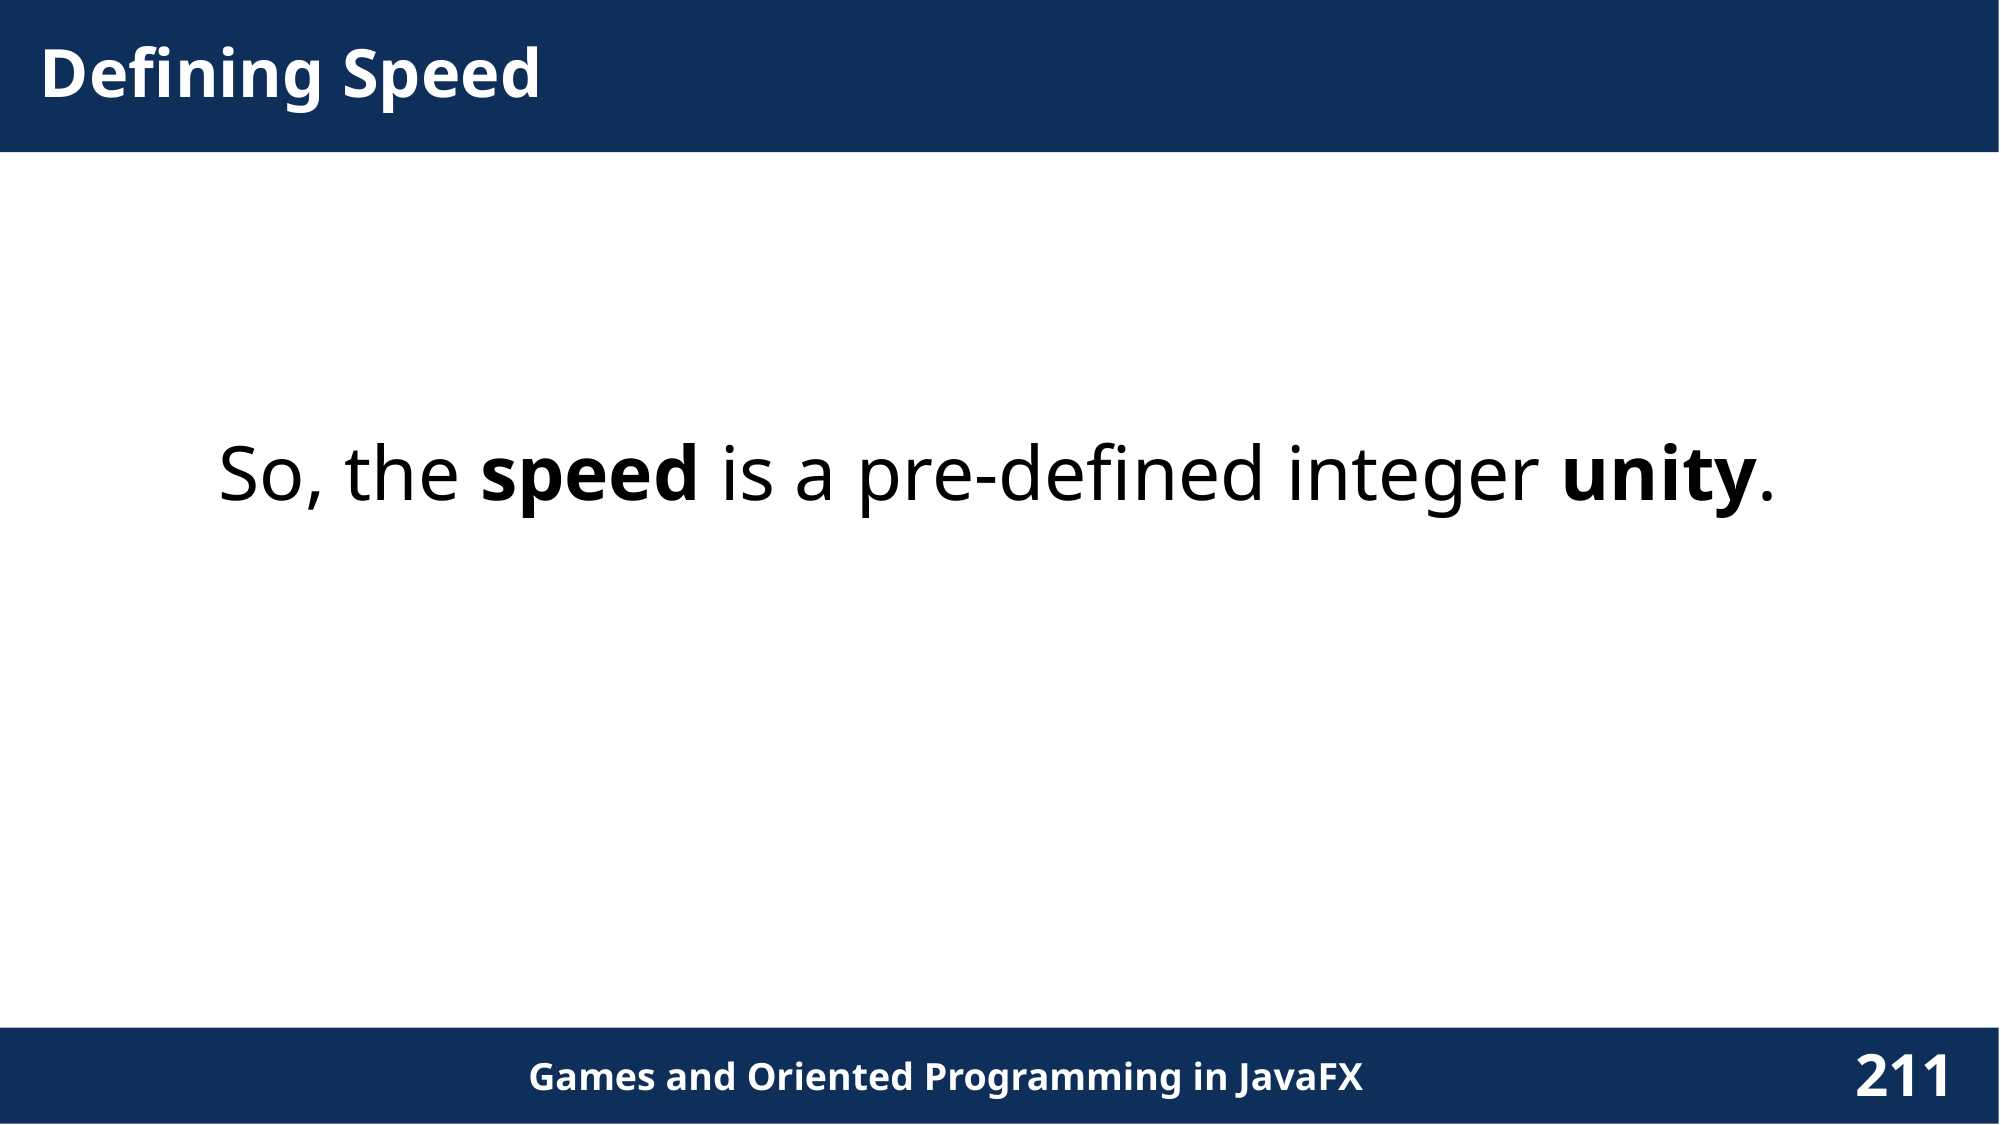

Defining Speed
So, the speed is a pre-defined integer unity.